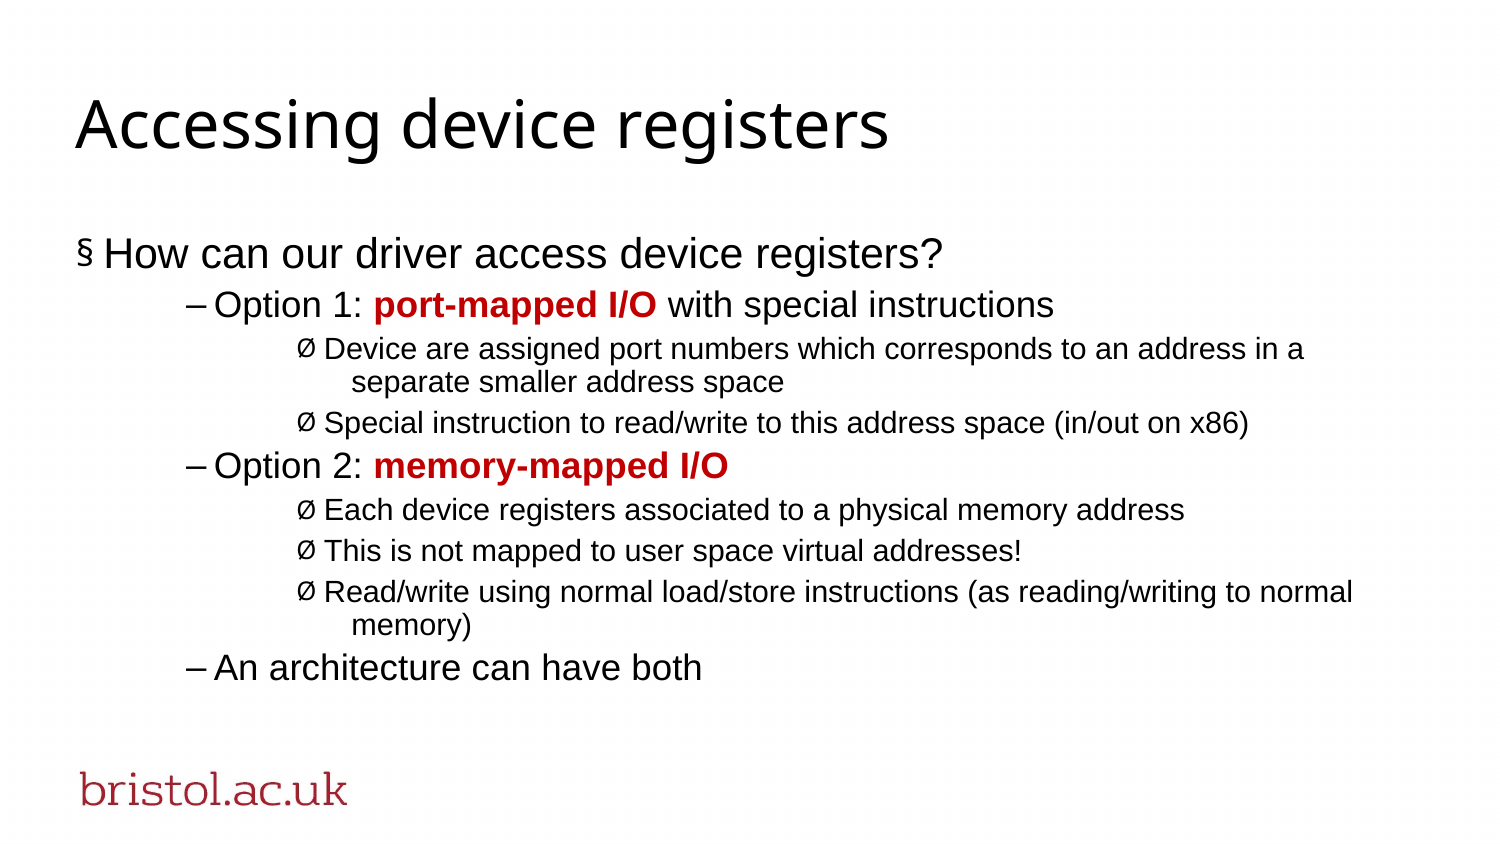

# Accessing device registers
How can our driver access device registers?
Option 1: port-mapped I/O with special instructions
Device are assigned port numbers which corresponds to an address in a separate smaller address space
Special instruction to read/write to this address space (in/out on x86)
Option 2: memory-mapped I/O
Each device registers associated to a physical memory address
This is not mapped to user space virtual addresses!
Read/write using normal load/store instructions (as reading/writing to normal memory)
An architecture can have both